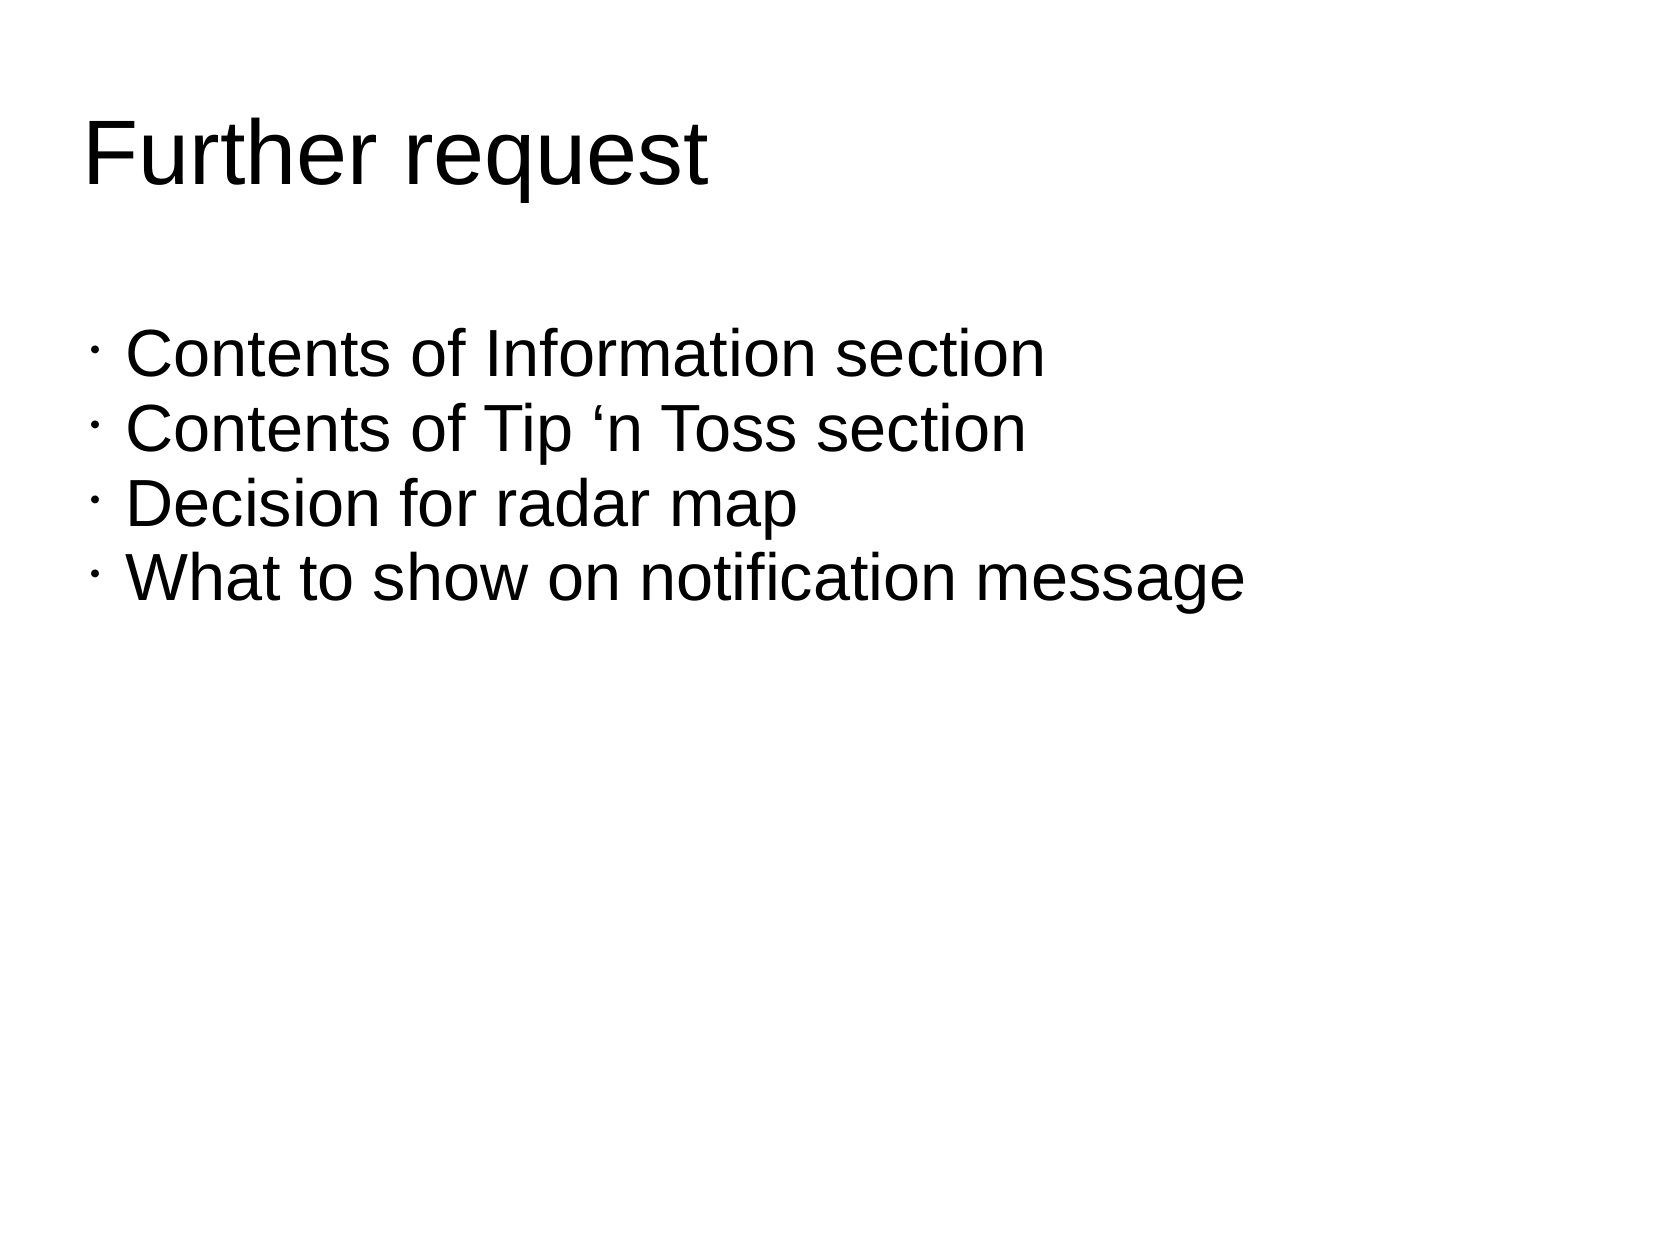

# Further request
Contents of Information section
Contents of Tip ‘n Toss section
Decision for radar map
What to show on notification message